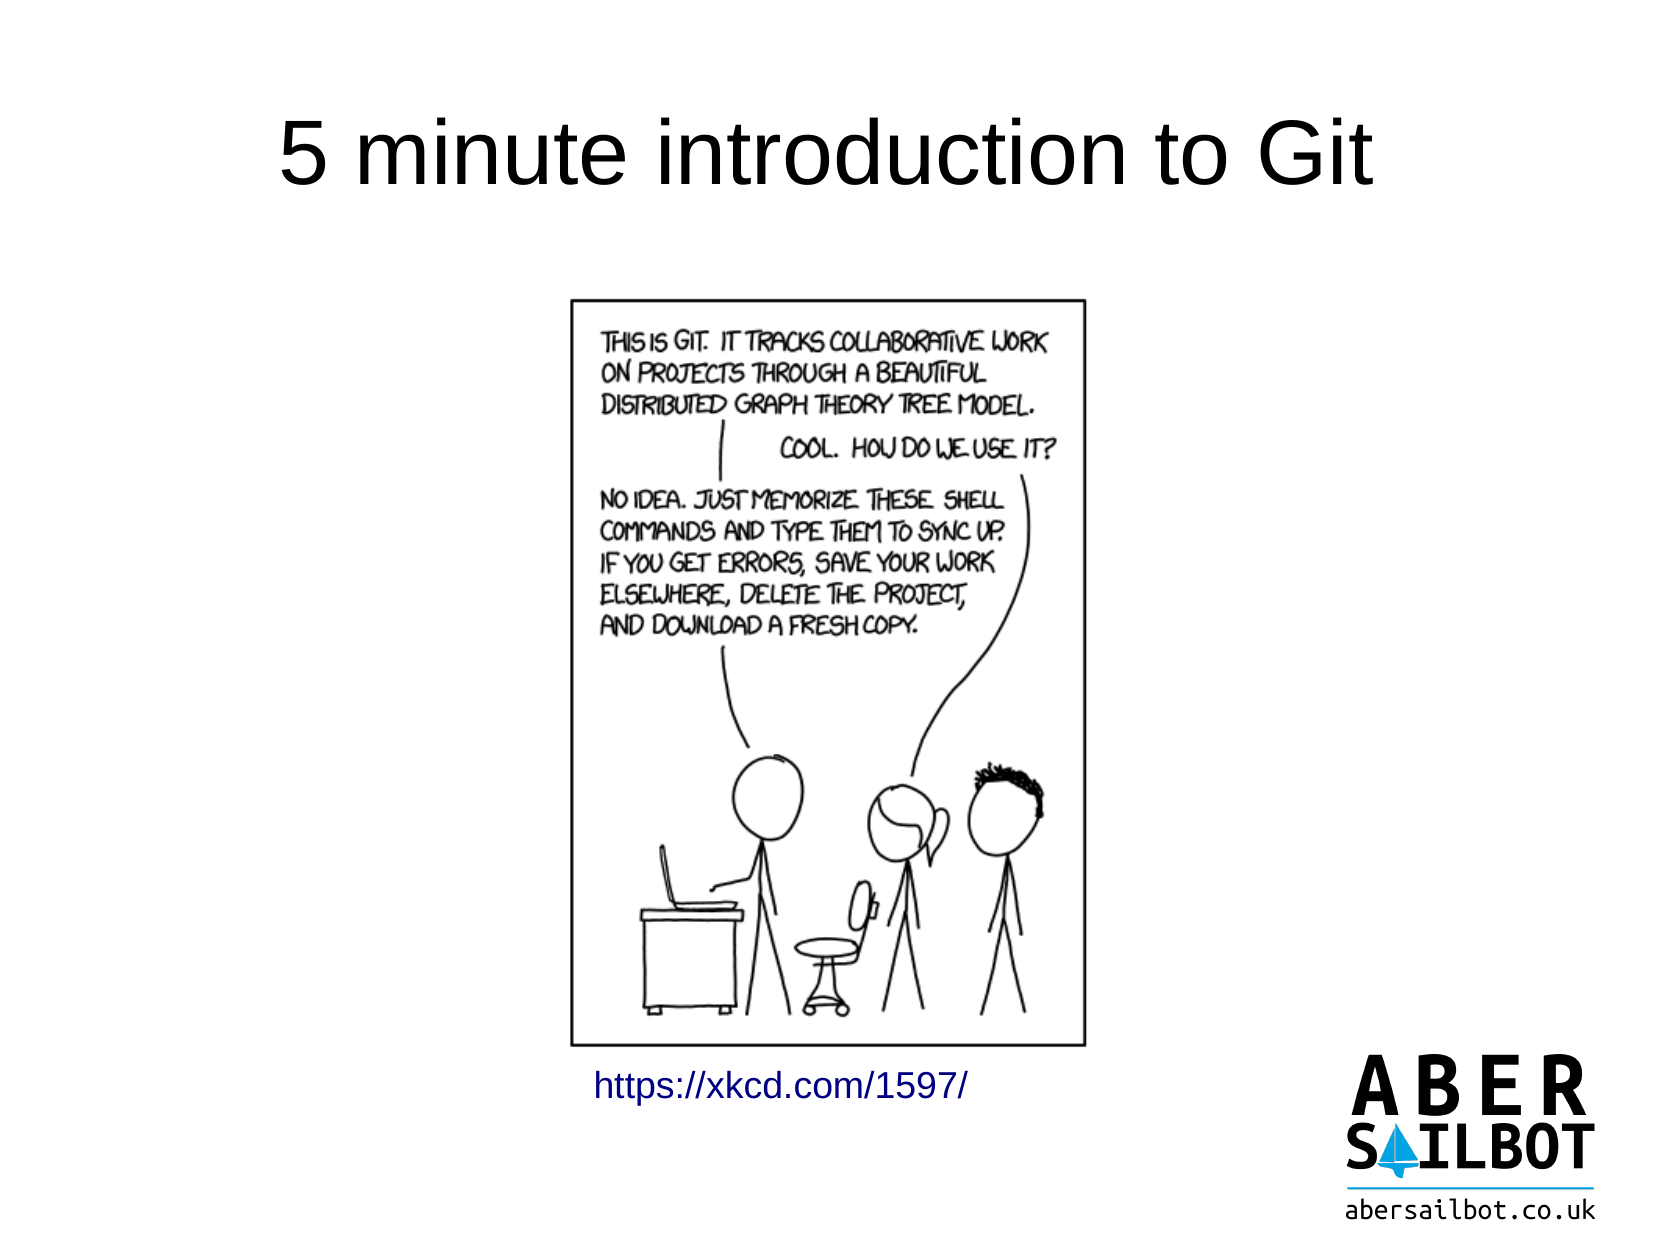

# 5 minute introduction to Git
https://xkcd.com/1597/